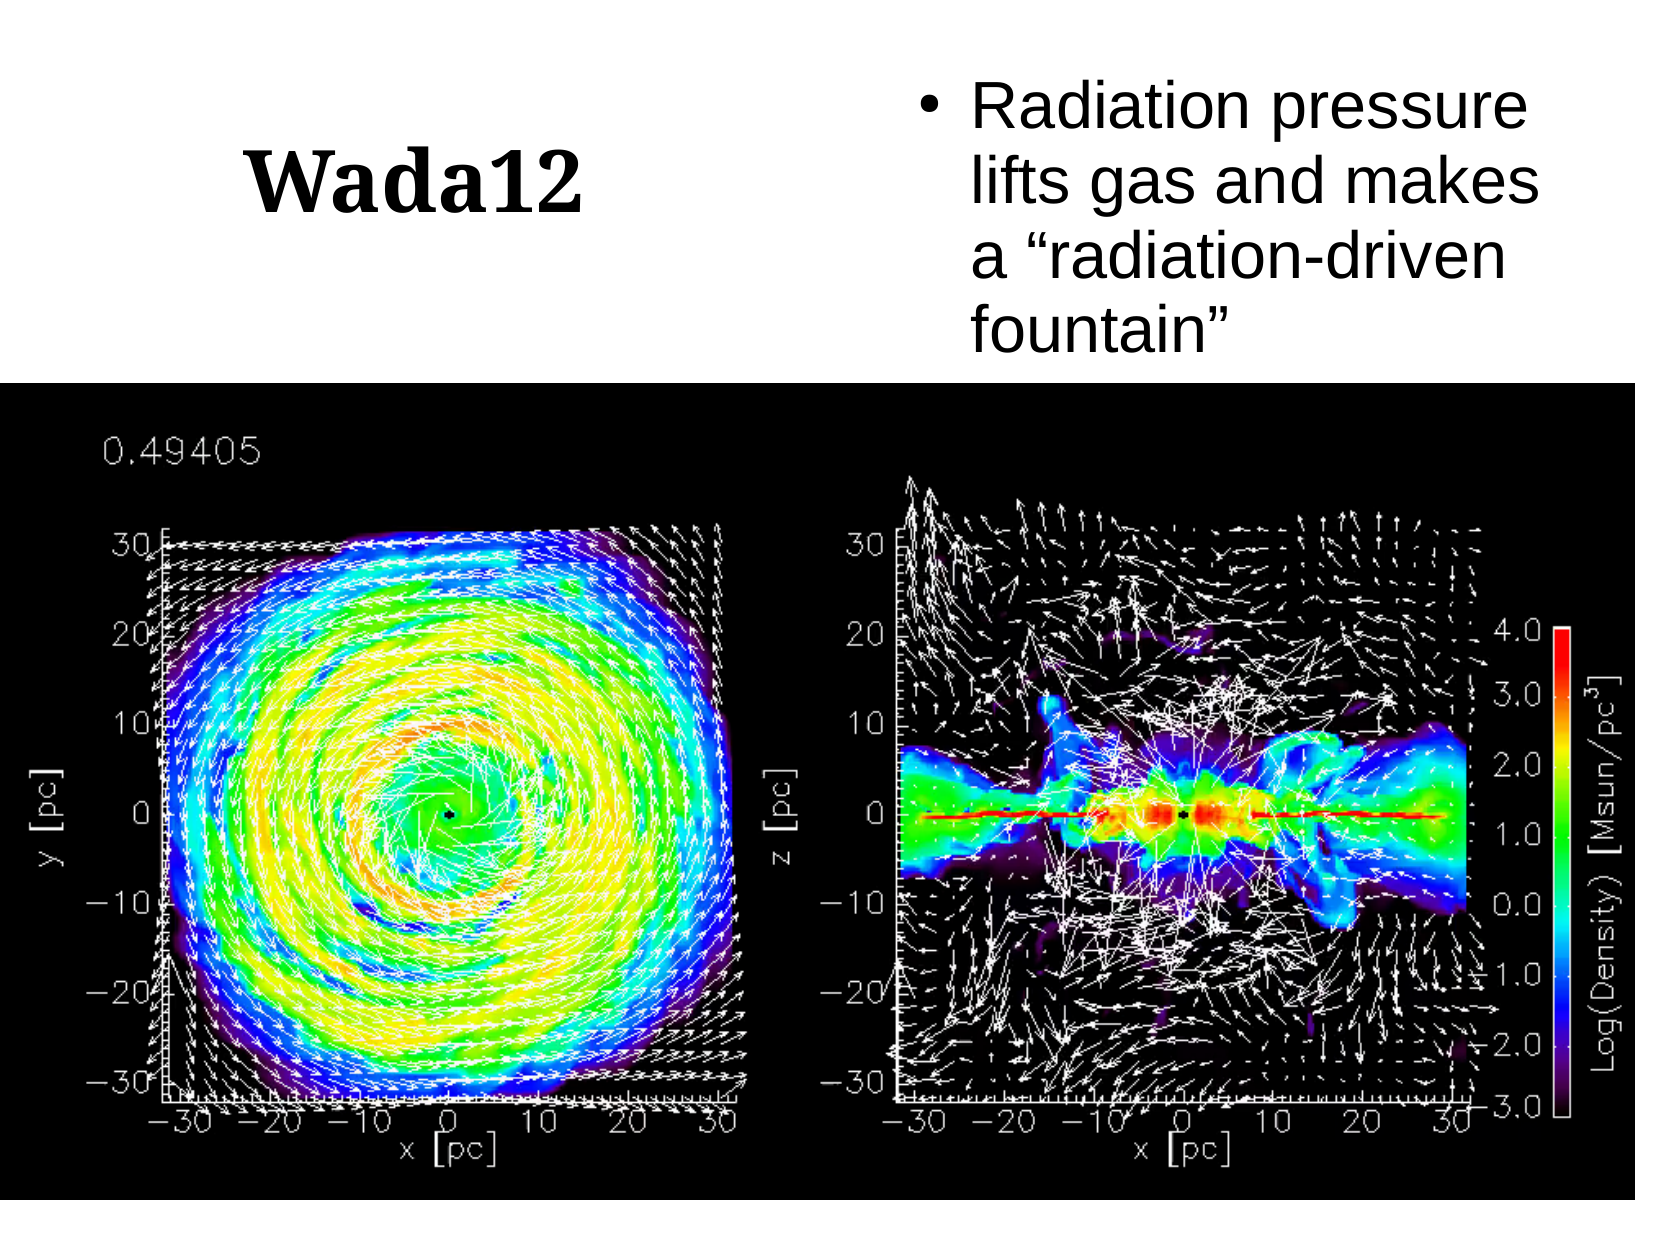

Radiation pressure lifts gas and makes a “radiation-driven fountain”
# Wada12